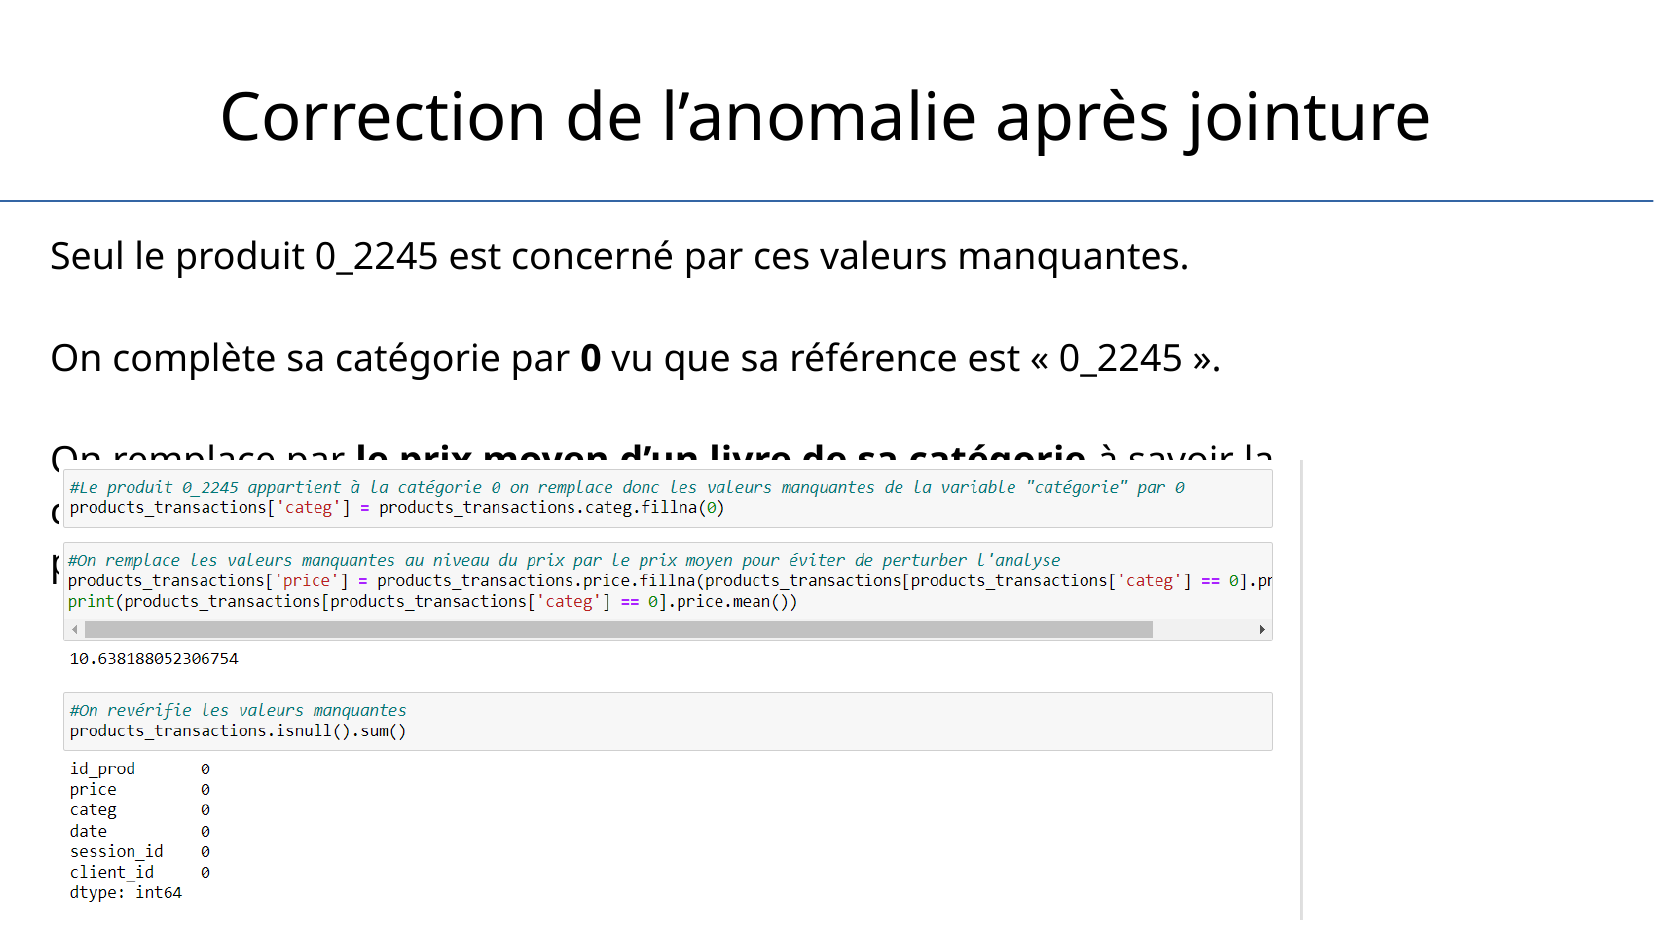

# Correction de l’anomalie après jointure
Seul le produit 0_2245 est concerné par ces valeurs manquantes.
On complète sa catégorie par 0 vu que sa référence est « 0_2245 ».
On remplace par le prix moyen d’un livre de sa catégorie à savoir la catégorie 0
pour ne pas perturber l’analyse.